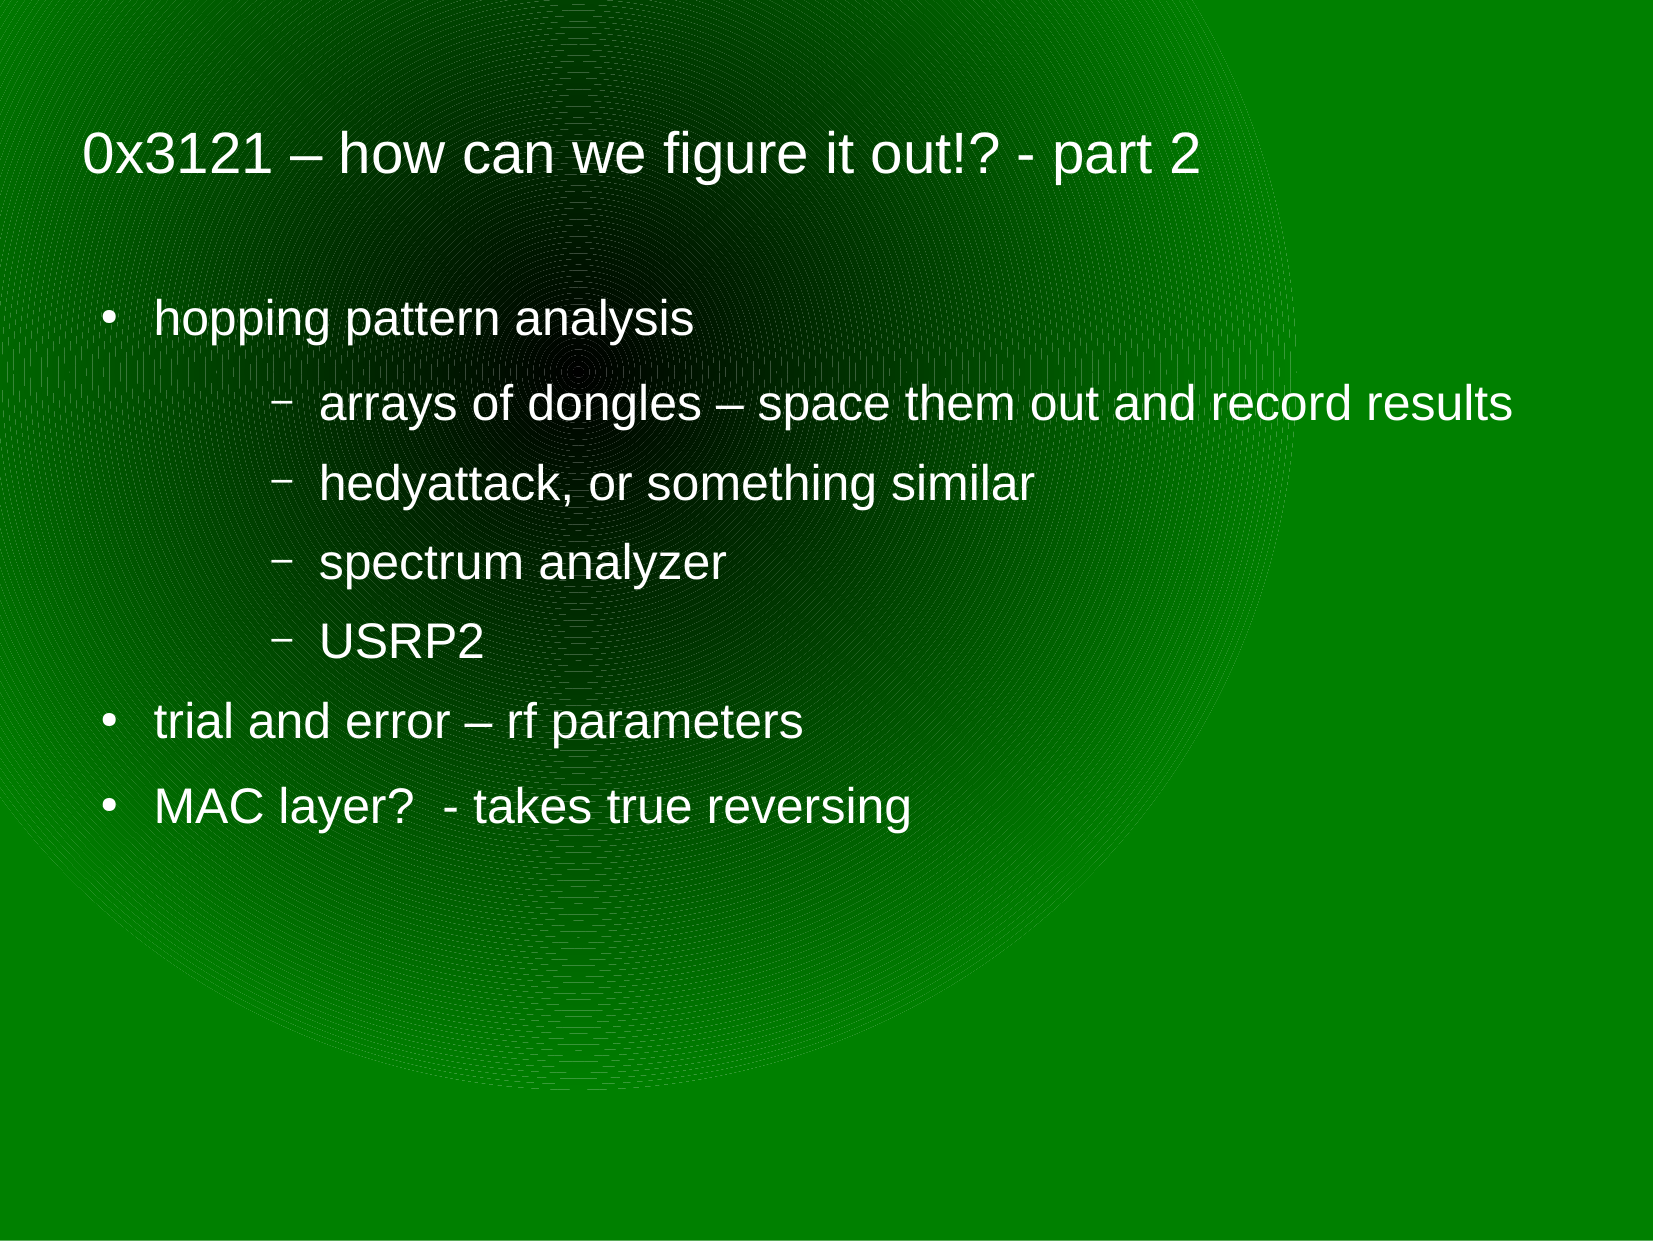

# 0x3121 – how can we figure it out!? - part 2
hopping pattern analysis
arrays of dongles – space them out and record results
hedyattack, or something similar
spectrum analyzer
USRP2
trial and error – rf parameters
MAC layer? - takes true reversing